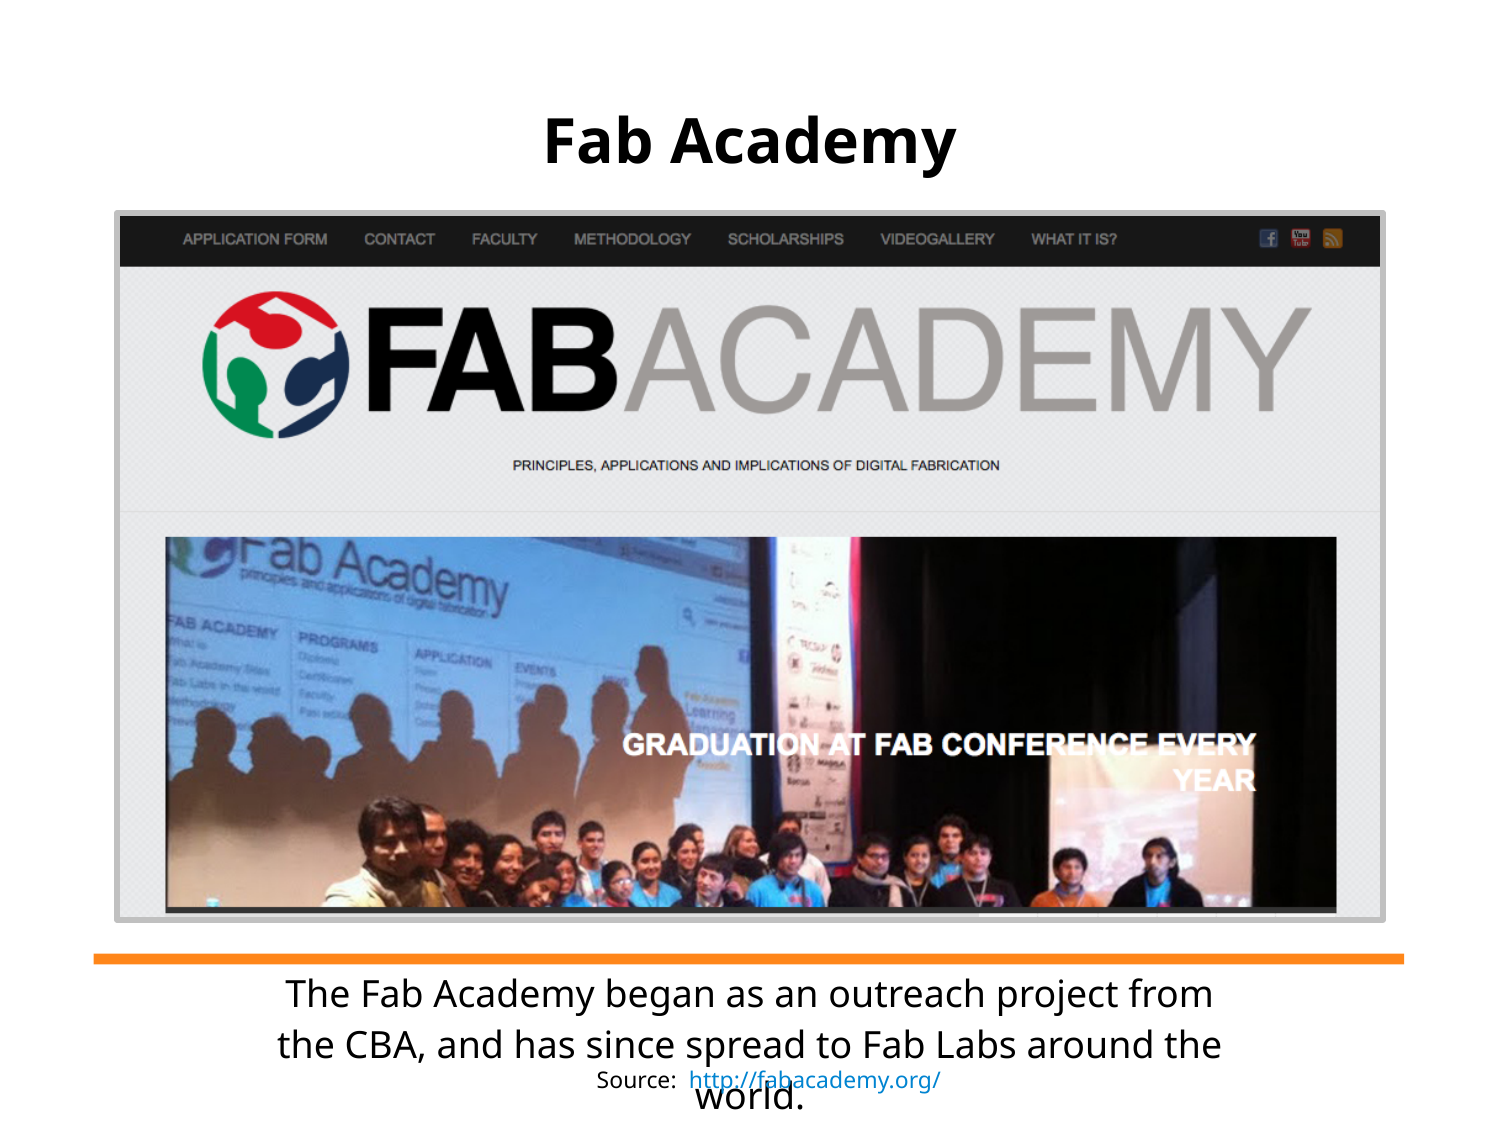

# Fab Academy
The Fab Academy began as an outreach project from the CBA, and has since spread to Fab Labs around the world.
Source: http://fabacademy.org/